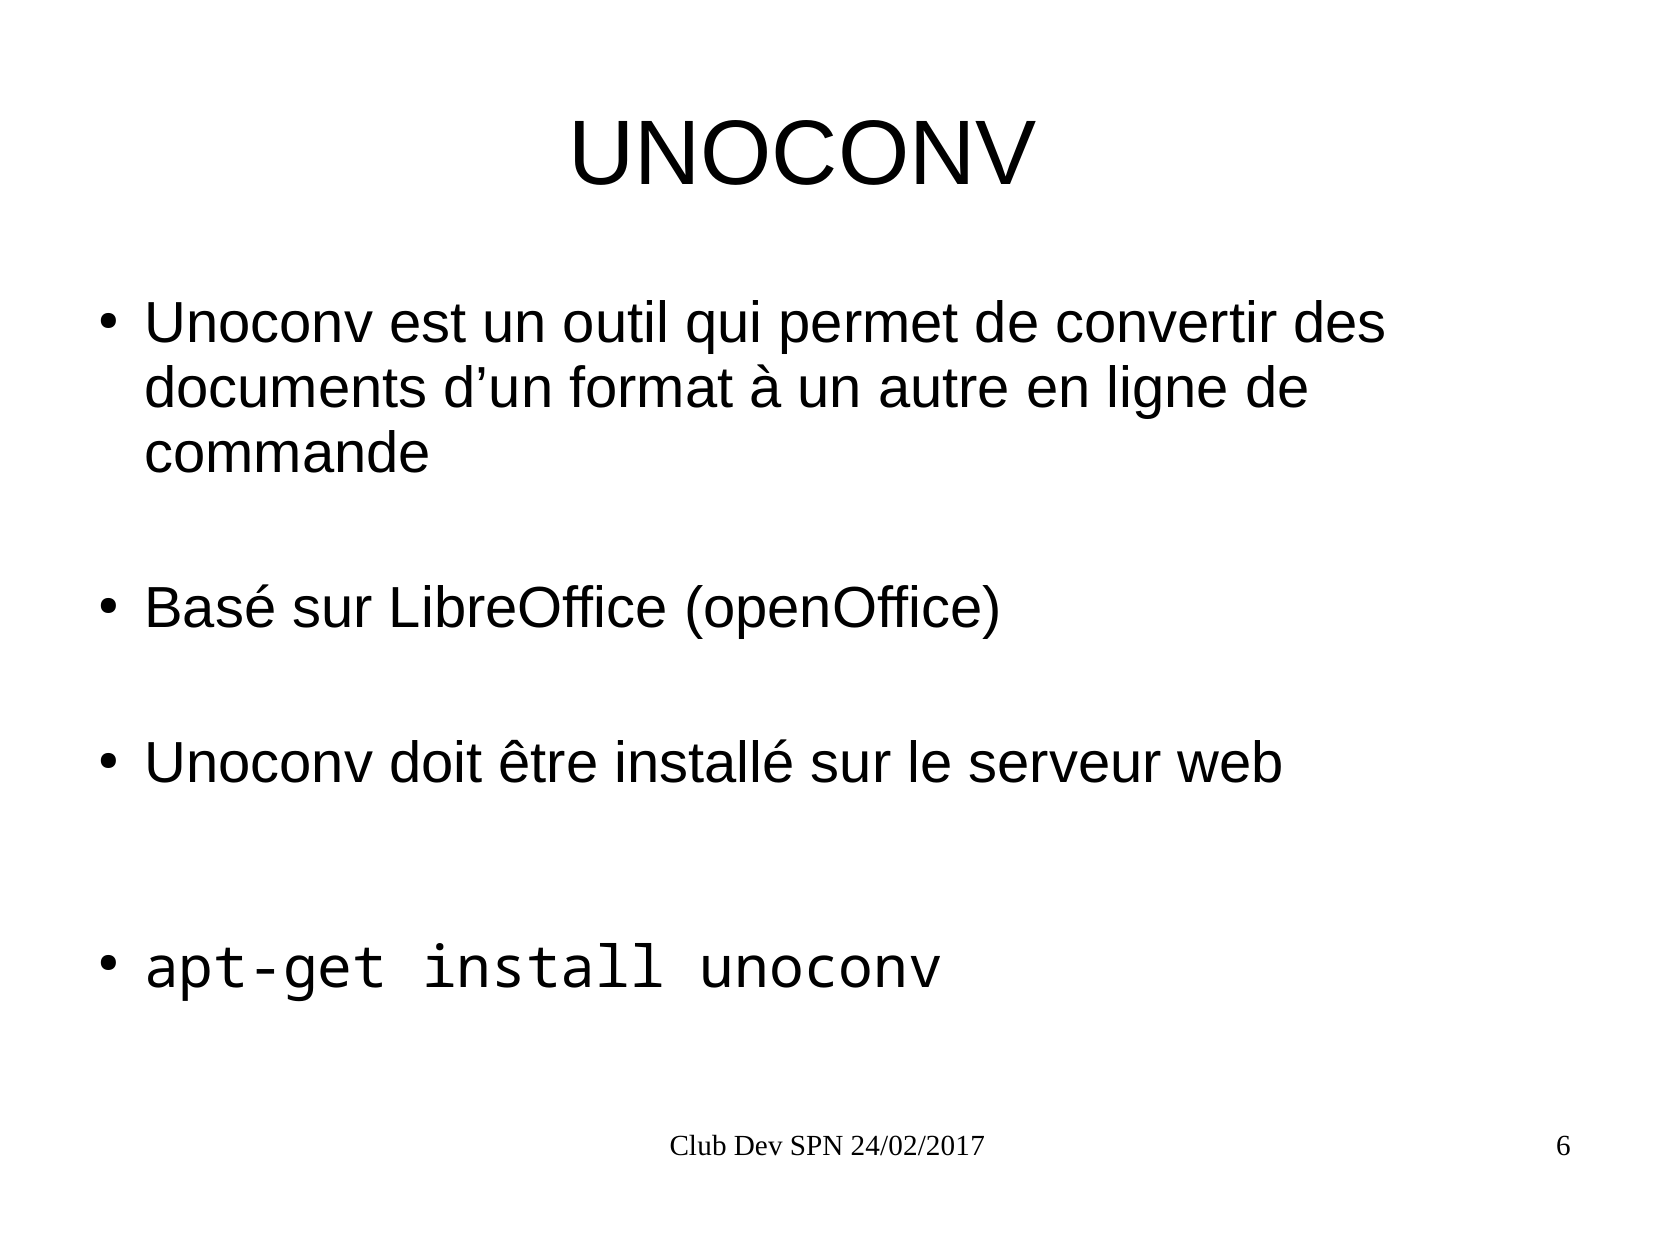

# UNOCONV
Unoconv est un outil qui permet de convertir des documents d’un format à un autre en ligne de commande
Basé sur LibreOffice (openOffice)
Unoconv doit être installé sur le serveur web
apt-get install unoconv
Club Dev SPN 24/02/2017
6